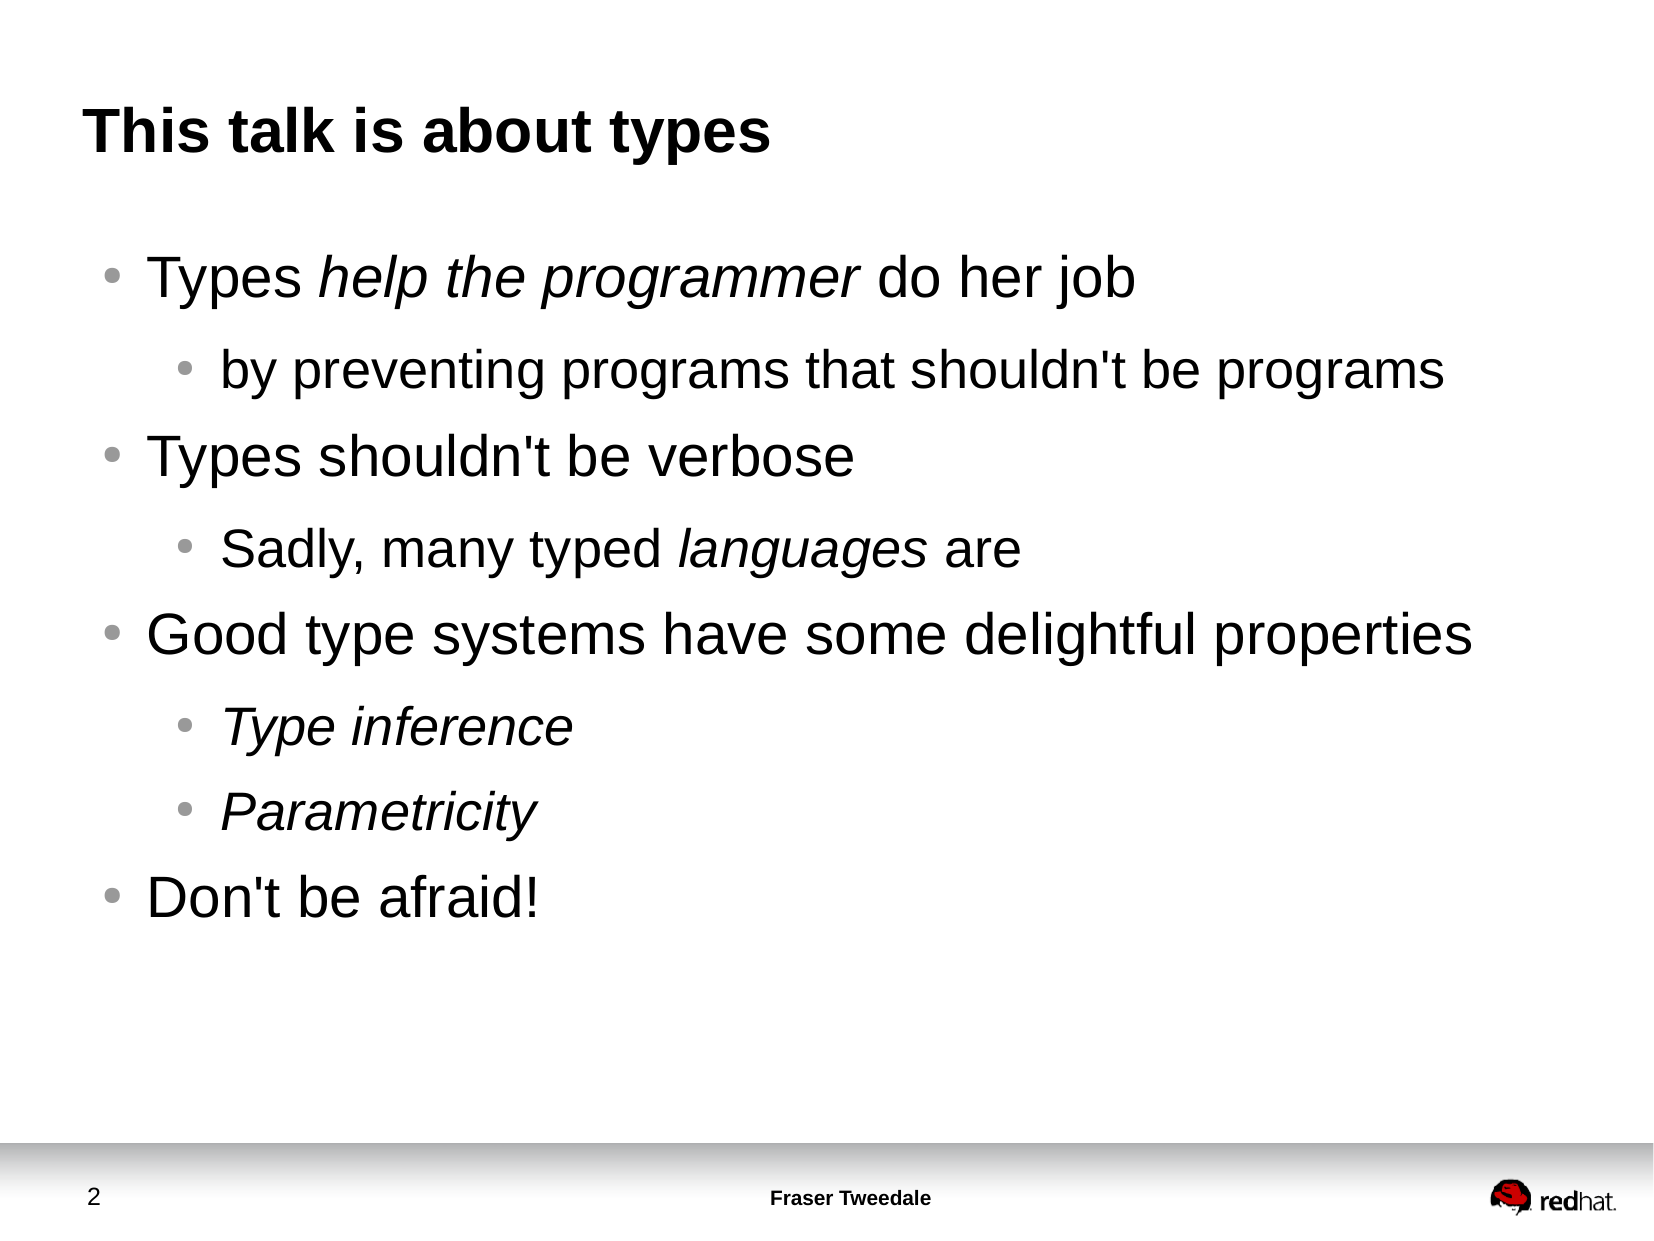

# This talk is about types
Types help the programmer do her job
by preventing programs that shouldn't be programs
Types shouldn't be verbose
Sadly, many typed languages are
Good type systems have some delightful properties
Type inference
Parametricity
Don't be afraid!